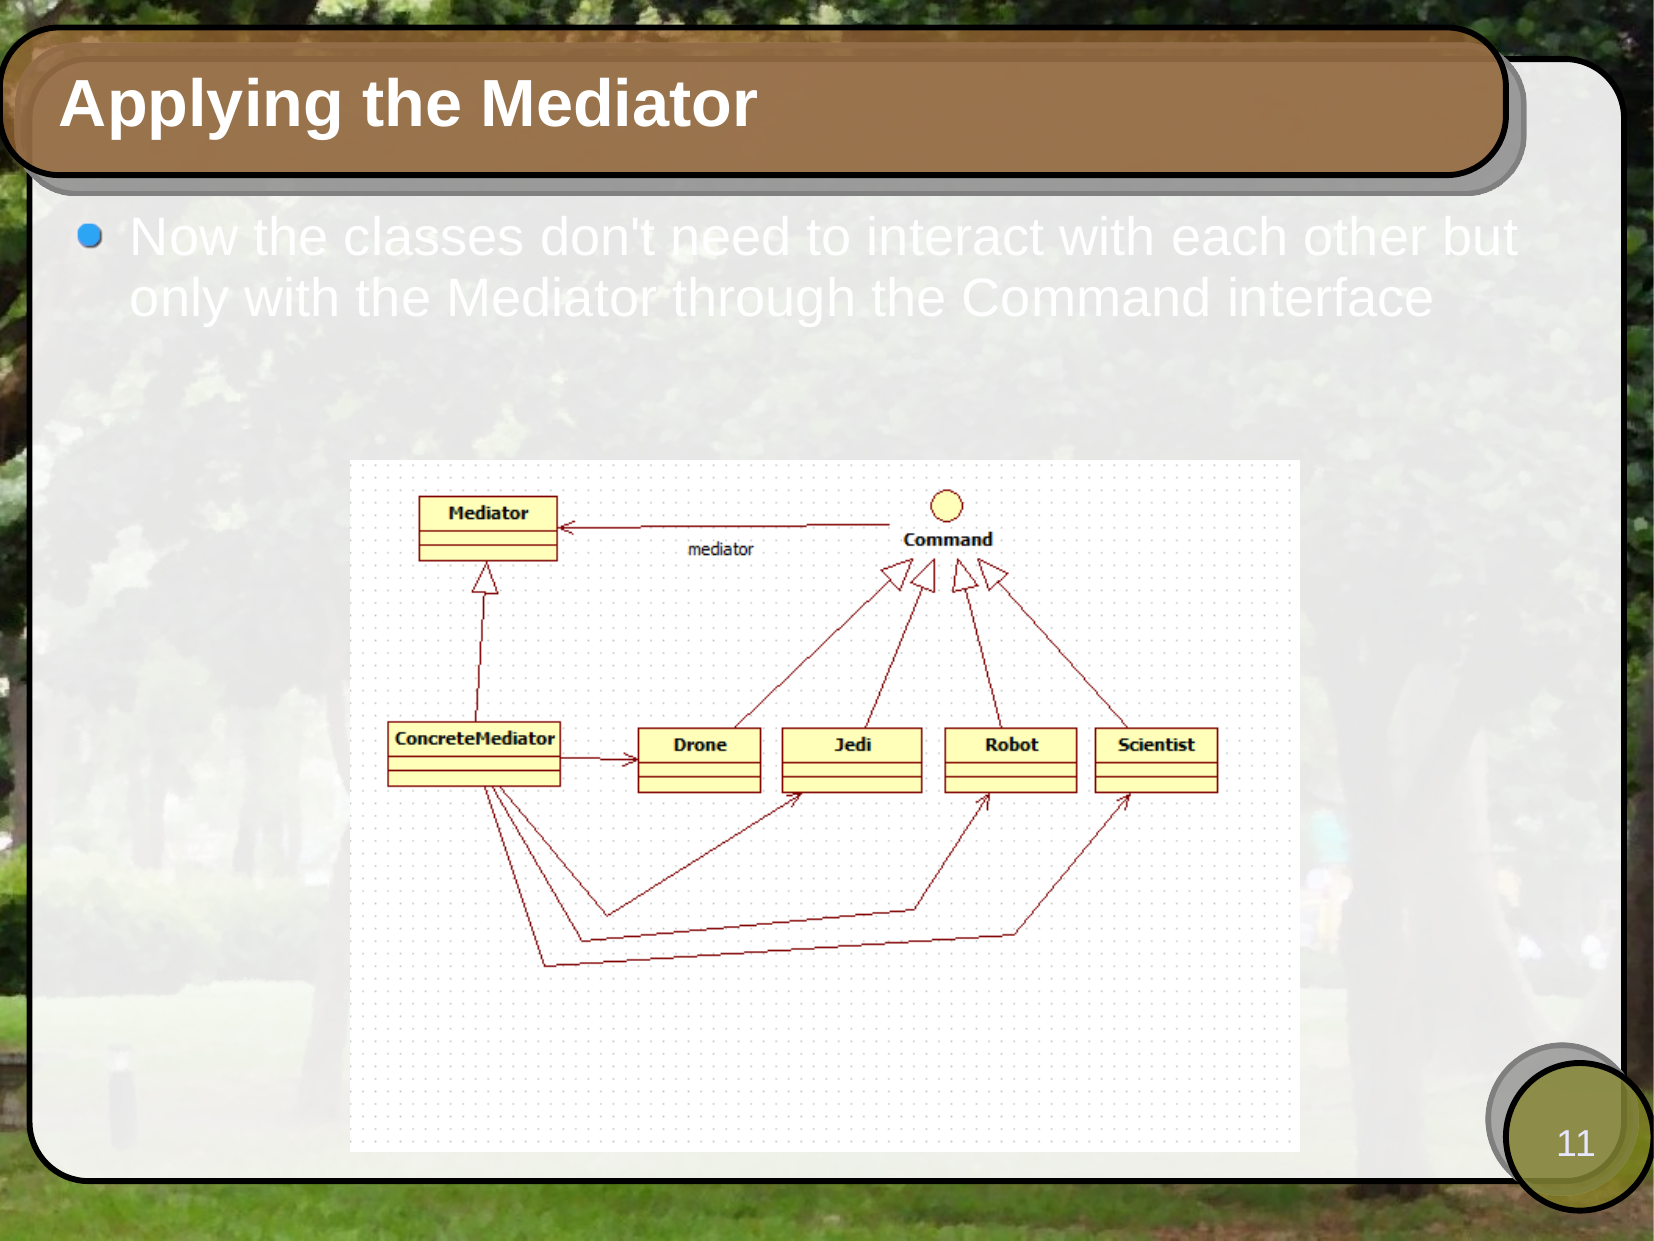

# Applying the Mediator
Now the classes don't need to interact with each other but only with the Mediator through the Command interface
11